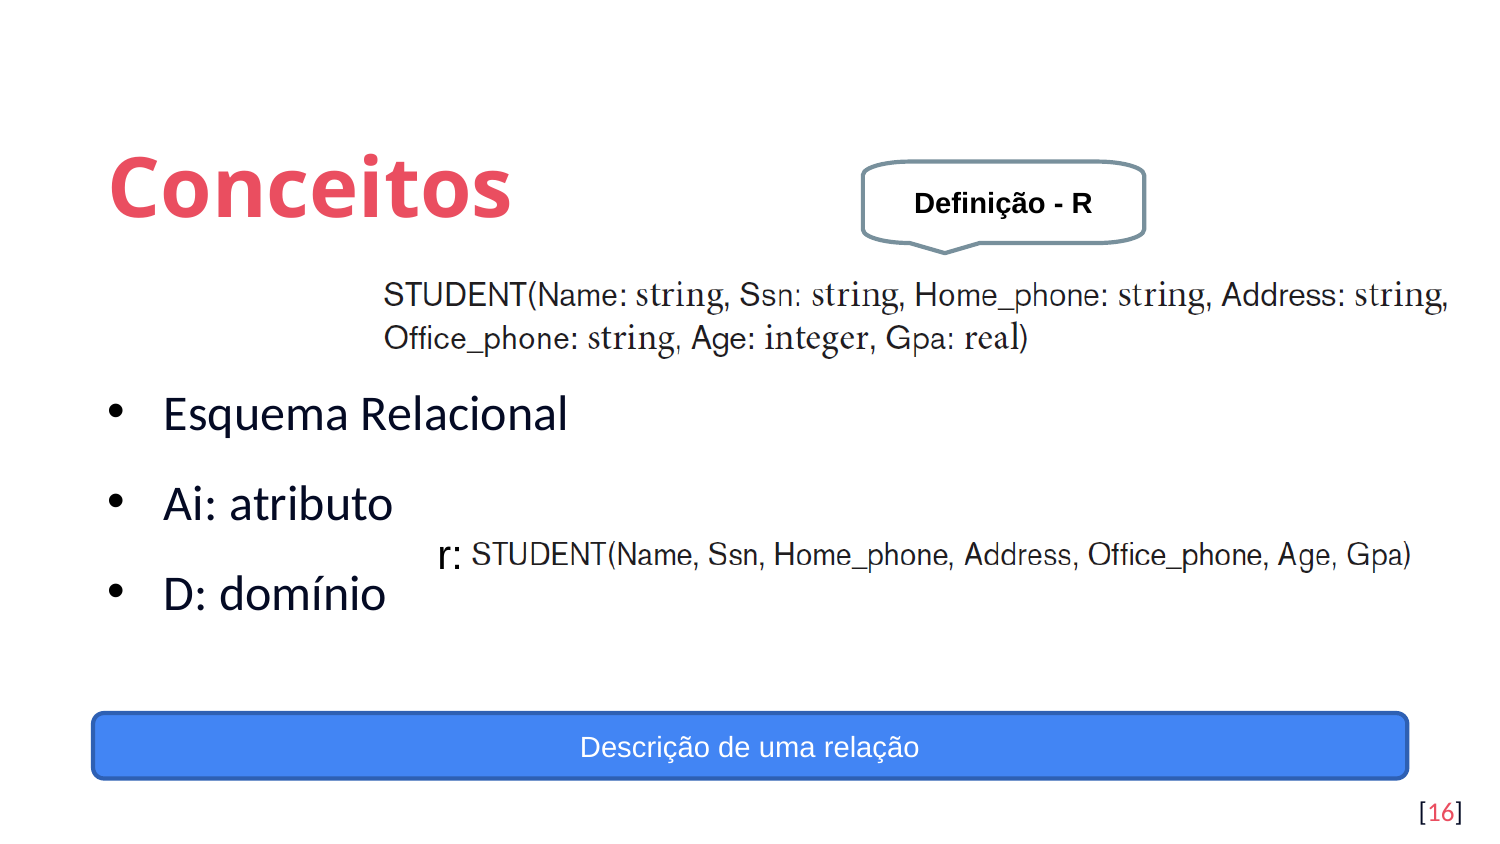

Conceitos
Definição - R
Esquema Relacional
Ai: atributo
D: domínio
r:
Descrição de uma relação